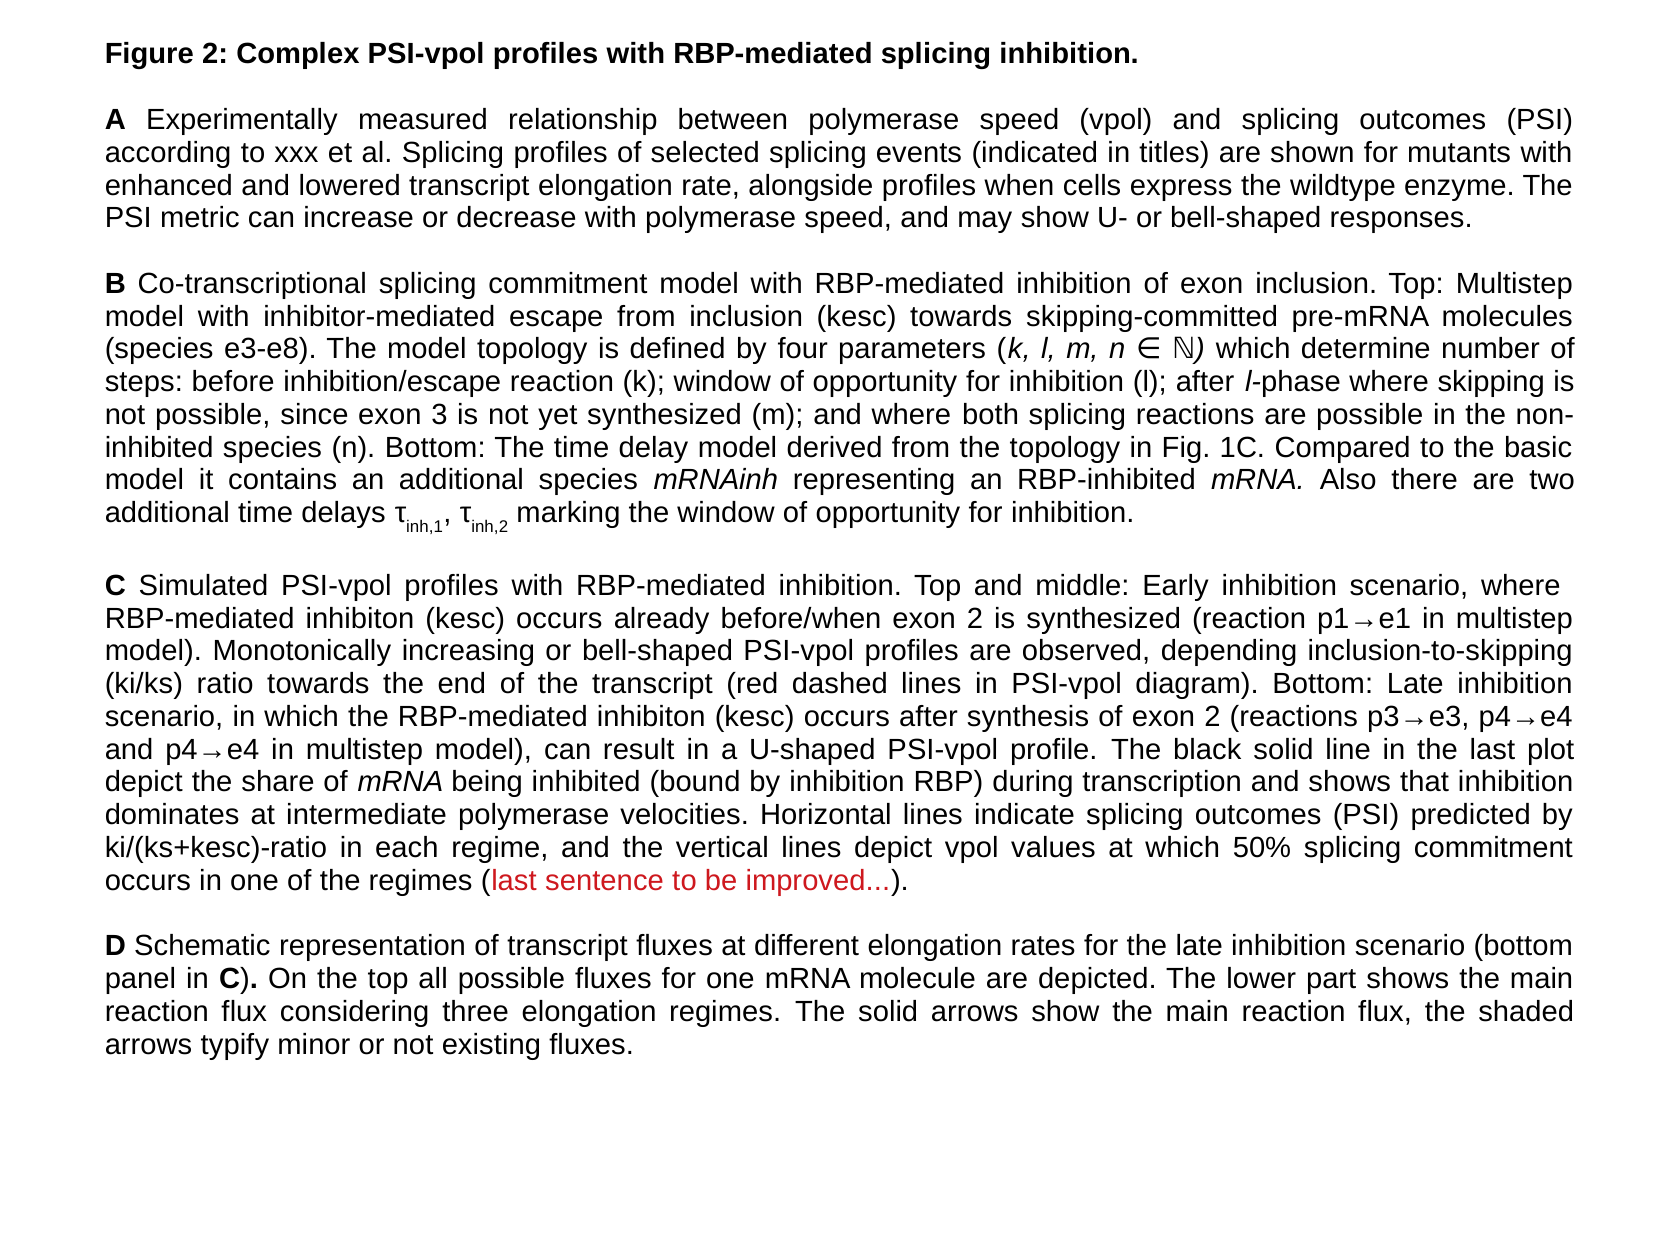

Figure 2: Complex PSI-vpol profiles with RBP-mediated splicing inhibition.
A Experimentally measured relationship between polymerase speed (vpol) and splicing outcomes (PSI) according to xxx et al. Splicing profiles of selected splicing events (indicated in titles) are shown for mutants with enhanced and lowered transcript elongation rate, alongside profiles when cells express the wildtype enzyme. The PSI metric can increase or decrease with polymerase speed, and may show U- or bell-shaped responses.
B Co-transcriptional splicing commitment model with RBP-mediated inhibition of exon inclusion. Top: Multistep model with inhibitor-mediated escape from inclusion (kesc) towards skipping-committed pre-mRNA molecules (species e3-e8). The model topology is defined by four parameters (k, l, m, n ∈ ℕ) which determine number of steps: before inhibition/escape reaction (k); window of opportunity for inhibition (l); after l-phase where skipping is not possible, since exon 3 is not yet synthesized (m); and where both splicing reactions are possible in the non-inhibited species (n). Bottom: The time delay model derived from the topology in Fig. 1C. Compared to the basic model it contains an additional species mRNAinh representing an RBP-inhibited mRNA. Also there are two additional time delays τinh,1, τinh,2 marking the window of opportunity for inhibition.
C Simulated PSI-vpol profiles with RBP-mediated inhibition. Top and middle: Early inhibition scenario, where RBP-mediated inhibiton (kesc) occurs already before/when exon 2 is synthesized (reaction p1→e1 in multistep model). Monotonically increasing or bell-shaped PSI-vpol profiles are observed, depending inclusion-to-skipping (ki/ks) ratio towards the end of the transcript (red dashed lines in PSI-vpol diagram). Bottom: Late inhibition scenario, in which the RBP-mediated inhibiton (kesc) occurs after synthesis of exon 2 (reactions p3→e3, p4→e4 and p4→e4 in multistep model), can result in a U-shaped PSI-vpol profile. The black solid line in the last plot depict the share of mRNA being inhibited (bound by inhibition RBP) during transcription and shows that inhibition dominates at intermediate polymerase velocities. Horizontal lines indicate splicing outcomes (PSI) predicted by ki/(ks+kesc)-ratio in each regime, and the vertical lines depict vpol values at which 50% splicing commitment occurs in one of the regimes (last sentence to be improved...).
D Schematic representation of transcript fluxes at different elongation rates for the late inhibition scenario (bottom panel in C). On the top all possible fluxes for one mRNA molecule are depicted. The lower part shows the main reaction flux considering three elongation regimes. The solid arrows show the main reaction flux, the shaded arrows typify minor or not existing fluxes.